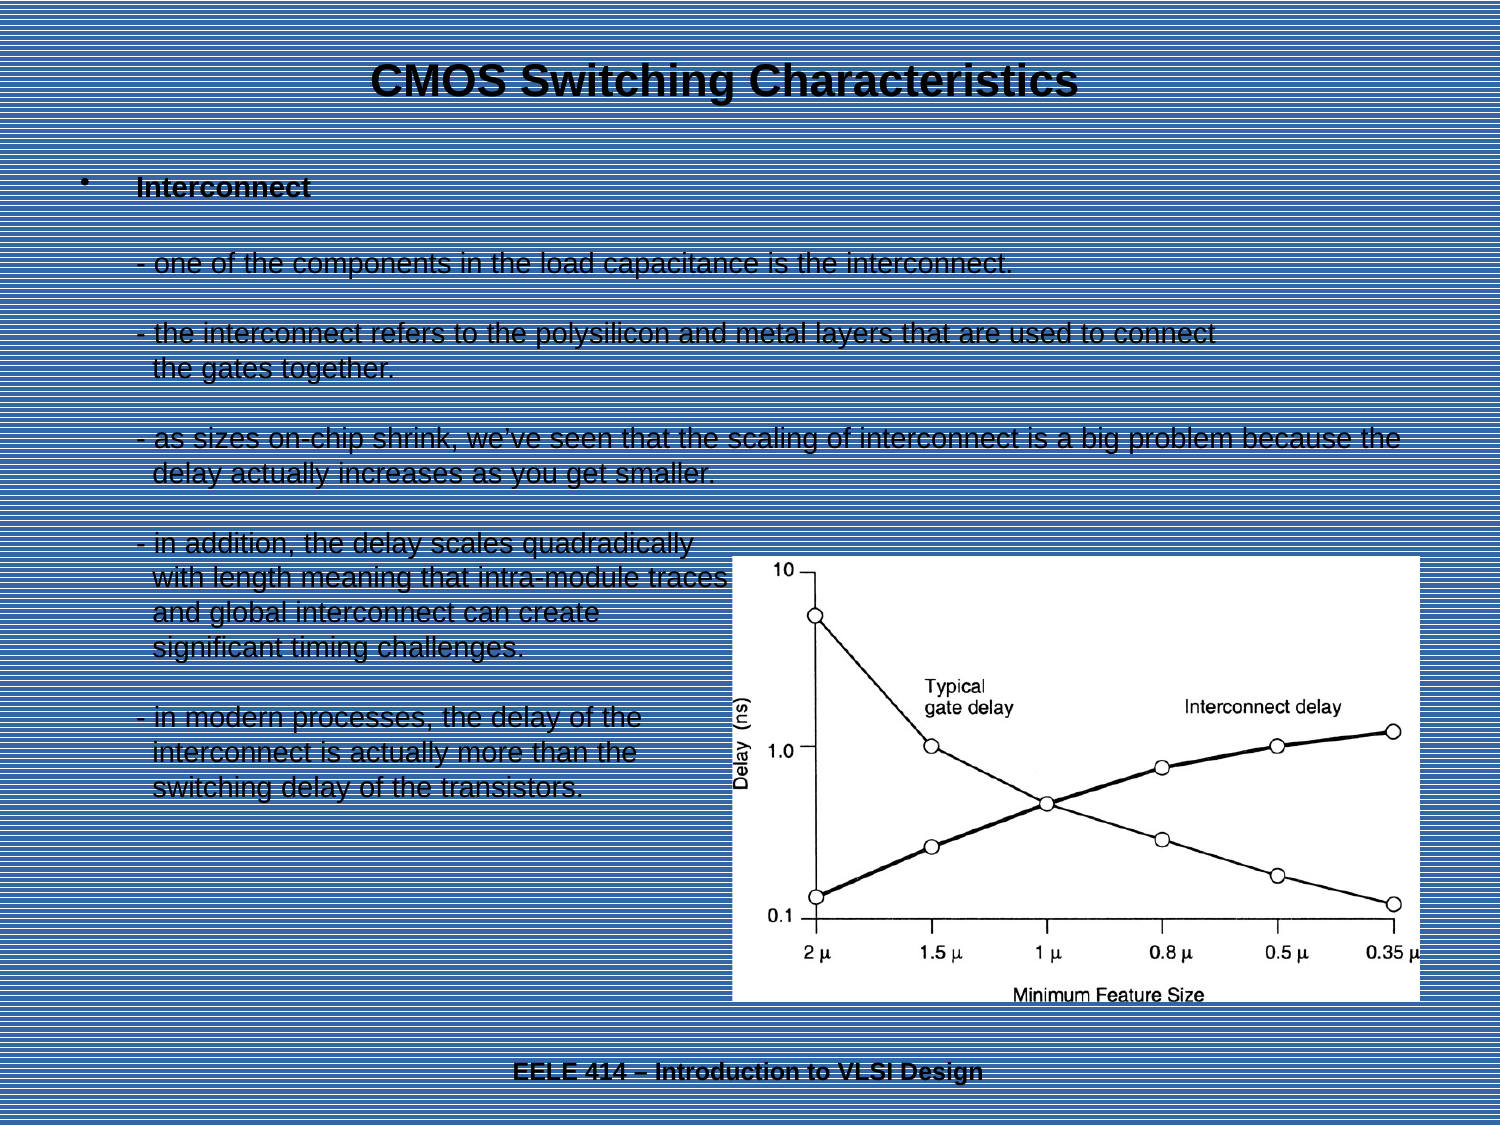

# CMOS Switching Characteristics
Interconnect
	- one of the components in the load capacitance is the interconnect.
- the interconnect refers to the polysilicon and metal layers that are used to connect
 the gates together.
- as sizes on-chip shrink, we’ve seen that the scaling of interconnect is a big problem because the
 delay actually increases as you get smaller.
- in addition, the delay scales quadradically
 with length meaning that intra-module traces
 and global interconnect can create
 significant timing challenges.
- in modern processes, the delay of the
 interconnect is actually more than the
 switching delay of the transistors.